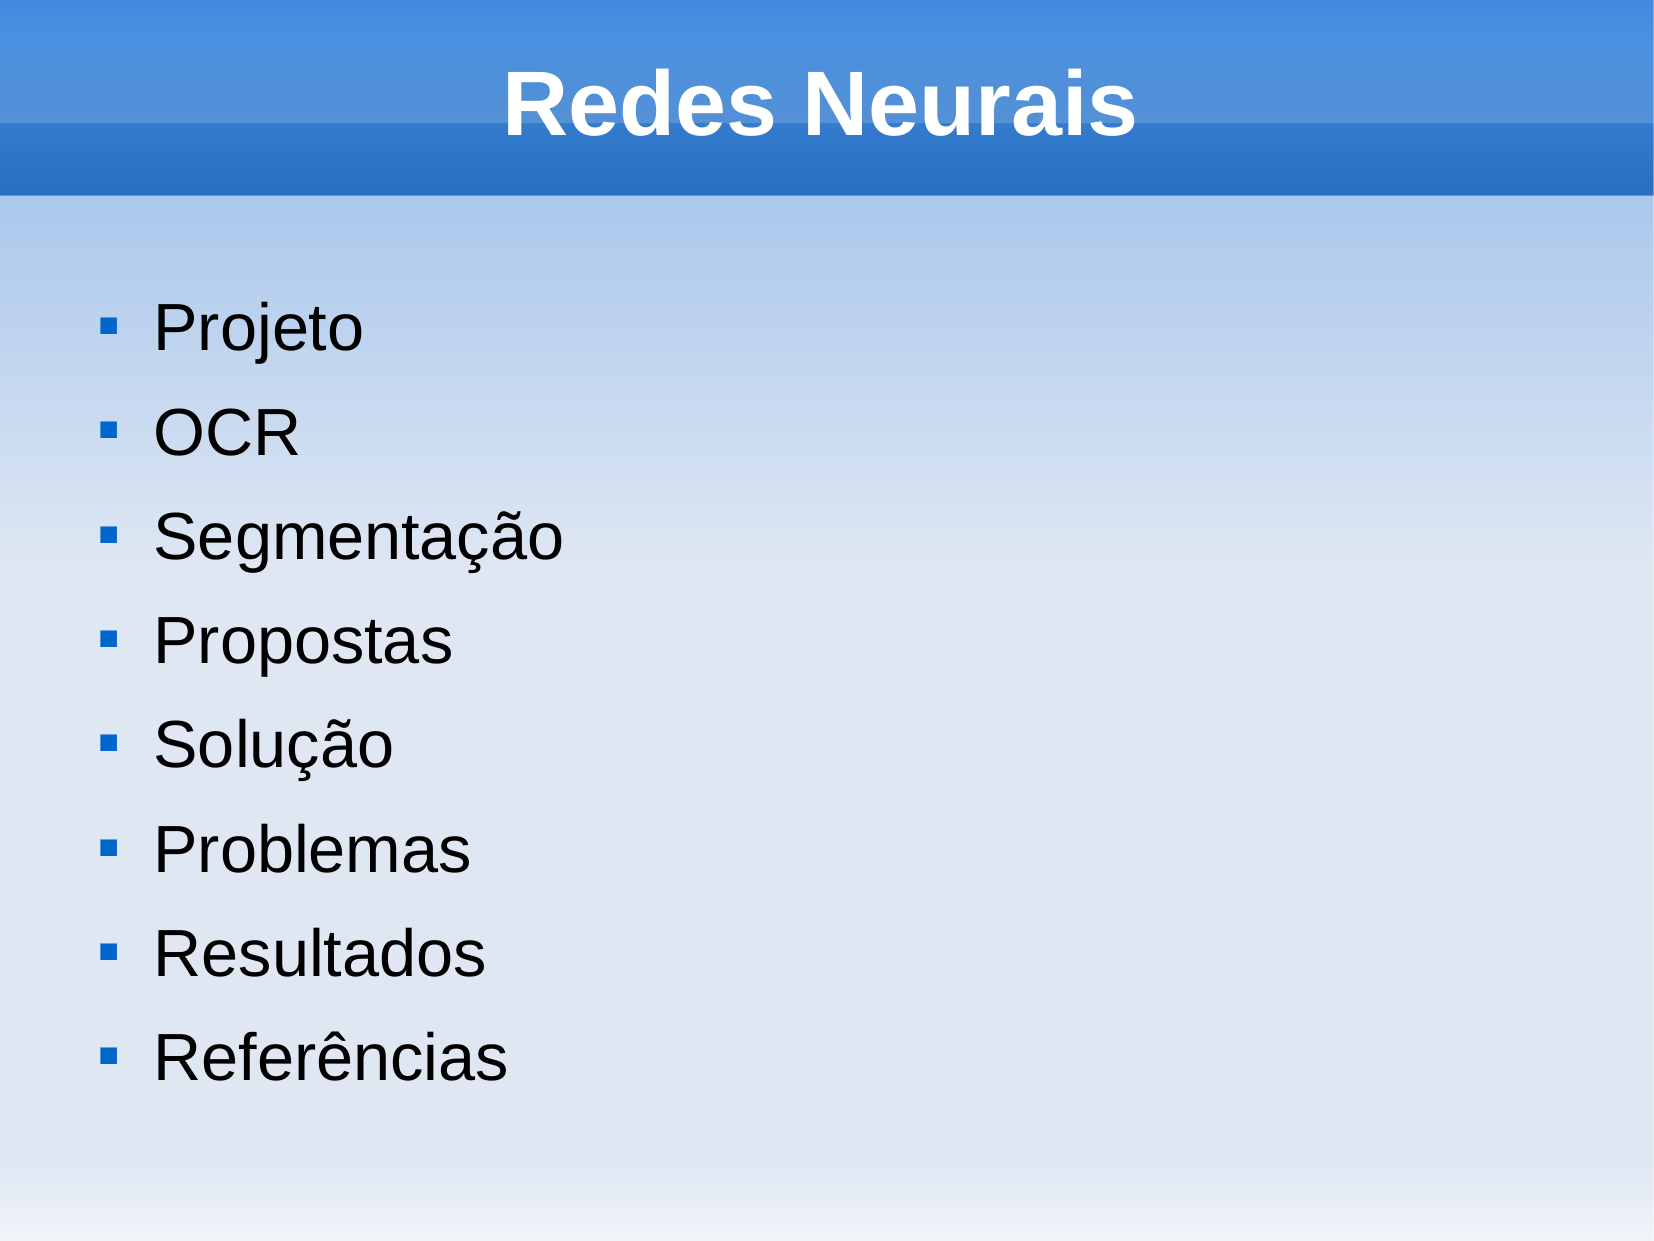

# Redes Neurais
Projeto
OCR
Segmentação
Propostas
Solução
Problemas
Resultados
Referências